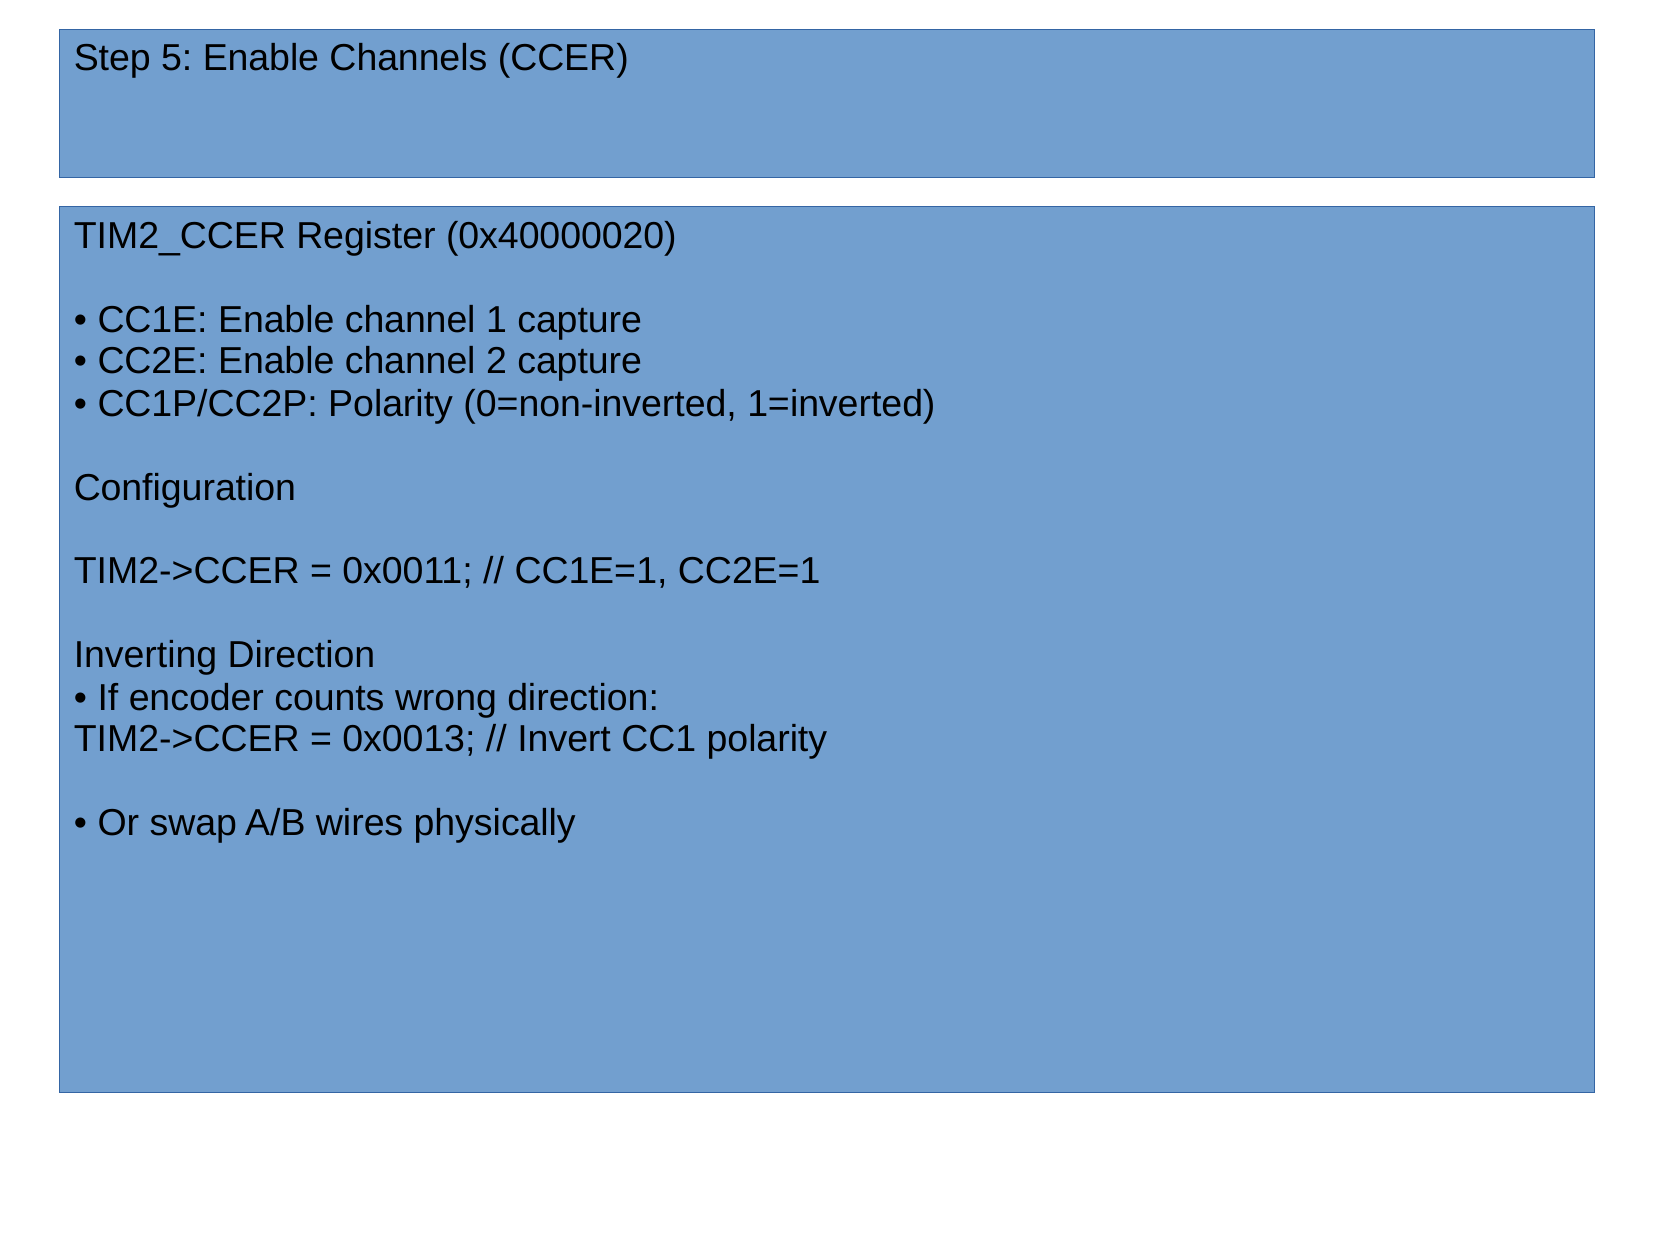

Step 5: Enable Channels (CCER)
TIM2_CCER Register (0x40000020)
• CC1E: Enable channel 1 capture
• CC2E: Enable channel 2 capture
• CC1P/CC2P: Polarity (0=non-inverted, 1=inverted)
Configuration
TIM2->CCER = 0x0011; // CC1E=1, CC2E=1
Inverting Direction
• If encoder counts wrong direction:
TIM2->CCER = 0x0013; // Invert CC1 polarity
• Or swap A/B wires physically